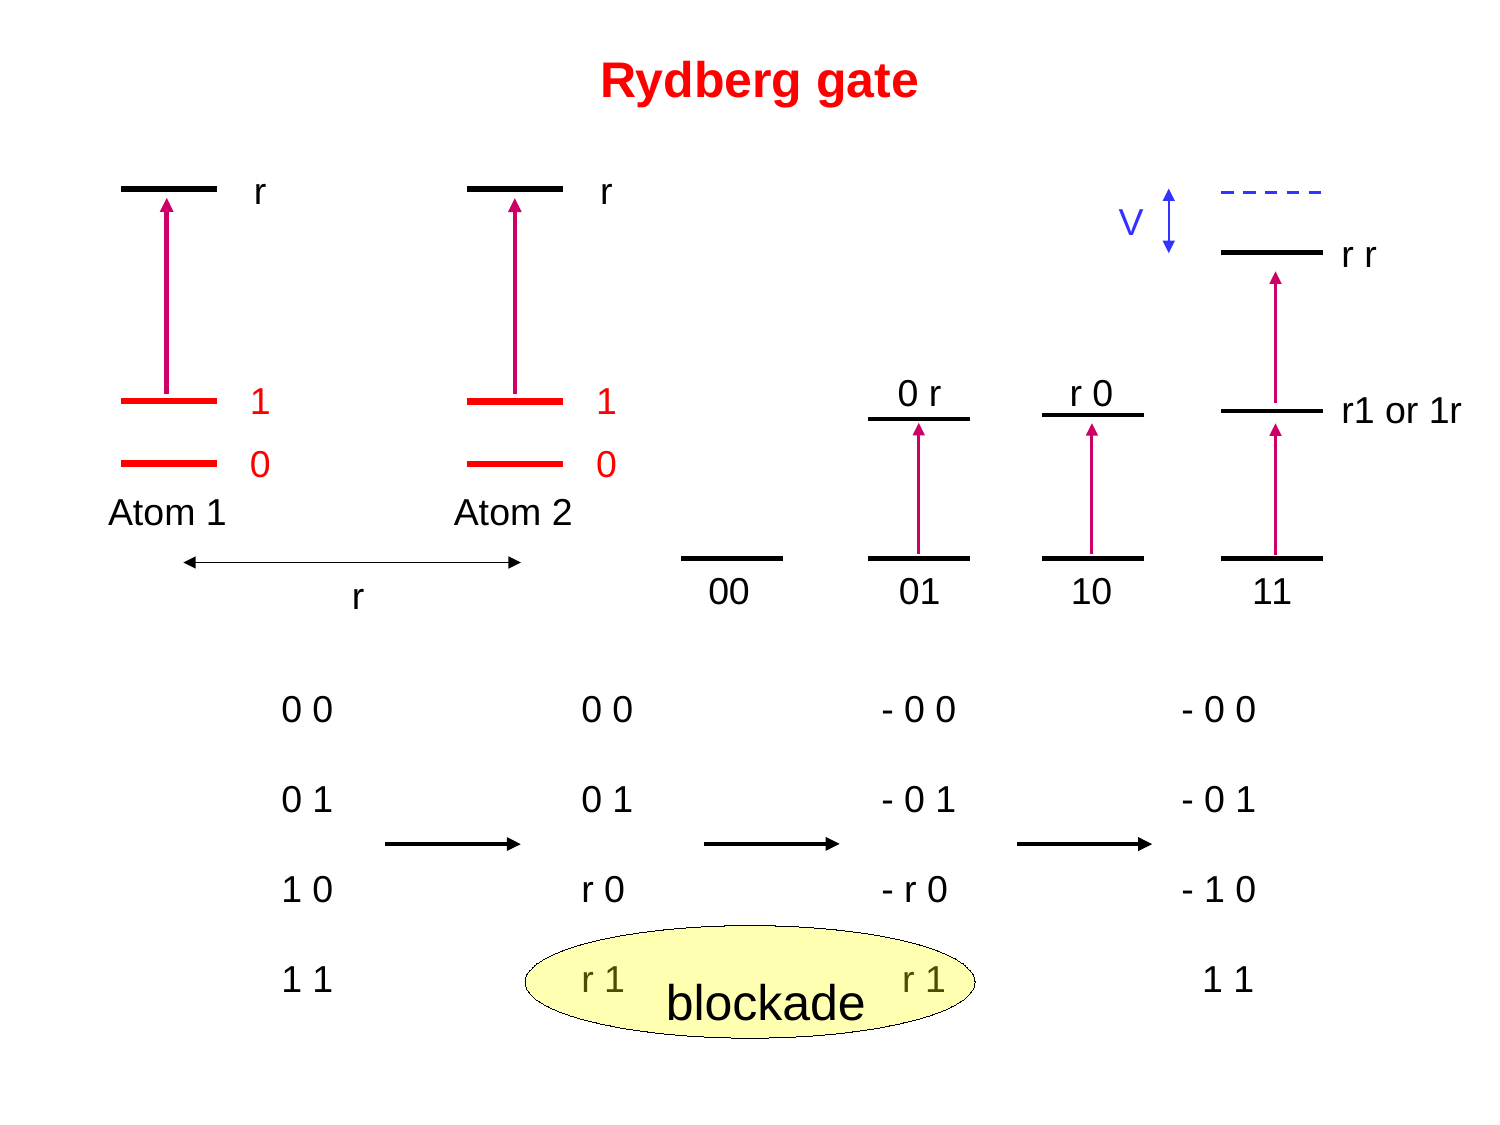

Rydberg gate
r
1
0
r
1
0
Atom 1
Atom 2
r
V
r r
0 r
r 0
r1 or 1r
00
01
10
11
0 0		0 0		- 0 0		- 0 0
0 1		0 1		- 0 1		- 0 1
1 0		r 0		- r 0		- 1 0
1 1		r 1		 r 1		 1 1
blockade